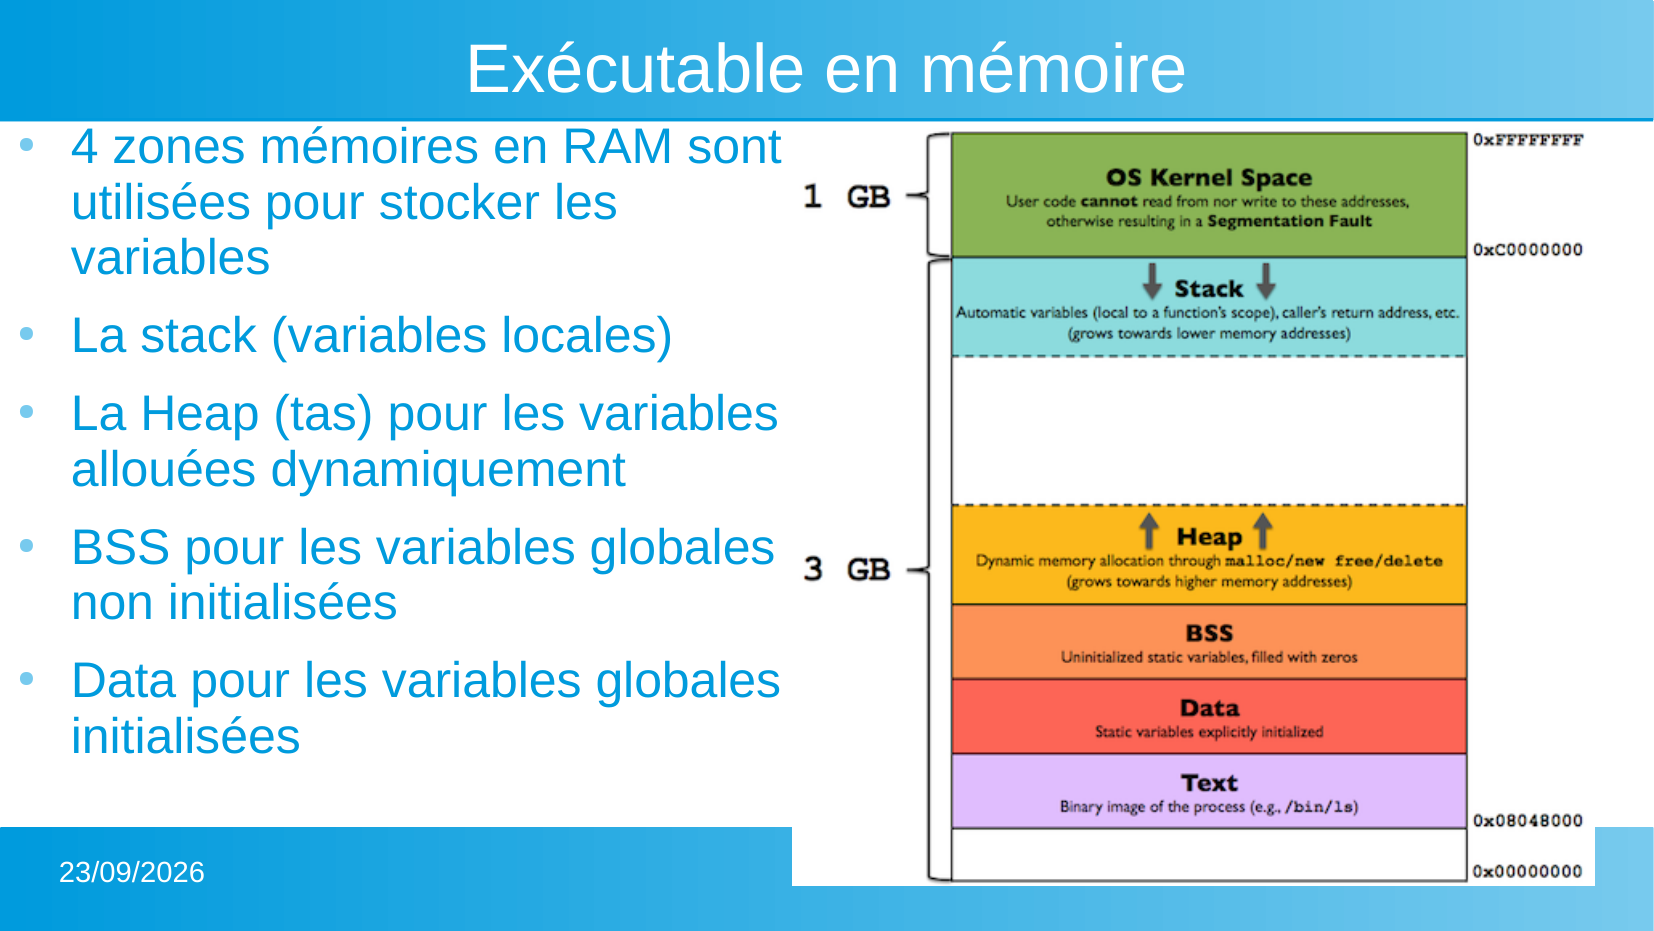

# Exécutable en mémoire
4 zones mémoires en RAM sont utilisées pour stocker les variables
La stack (variables locales)
La Heap (tas) pour les variables allouées dynamiquement
BSS pour les variables globales non initialisées
Data pour les variables globales initialisées
2